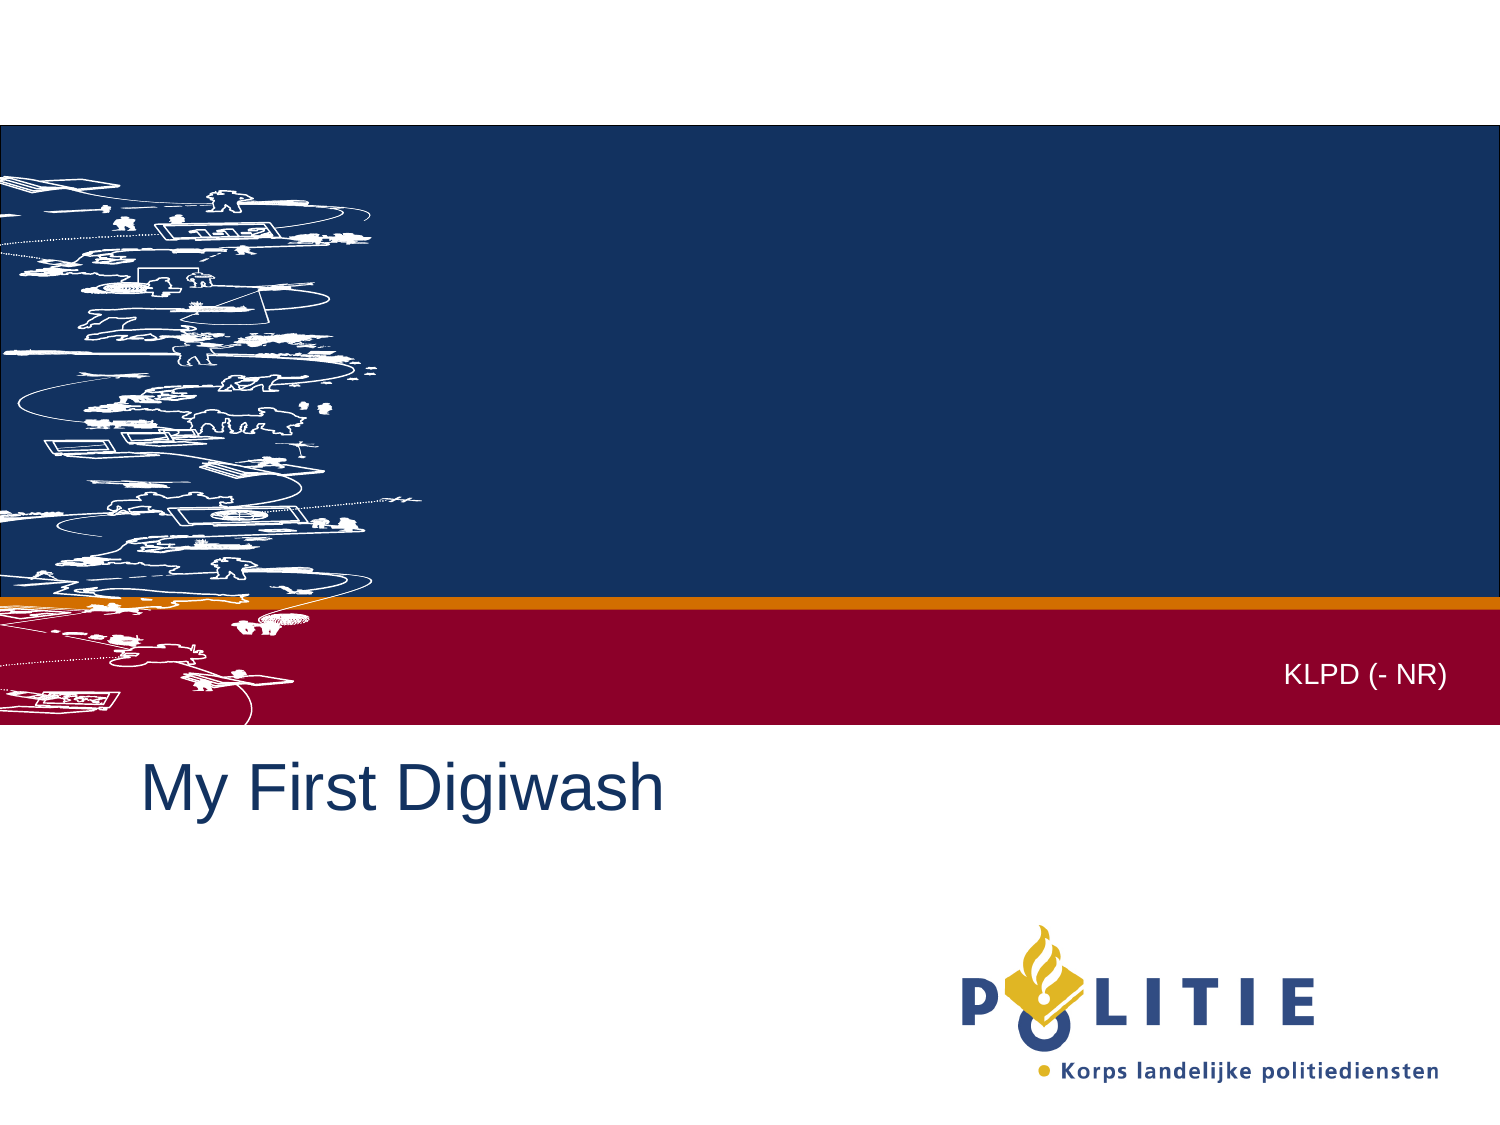

# KLPD (- NR)
My First Digiwash